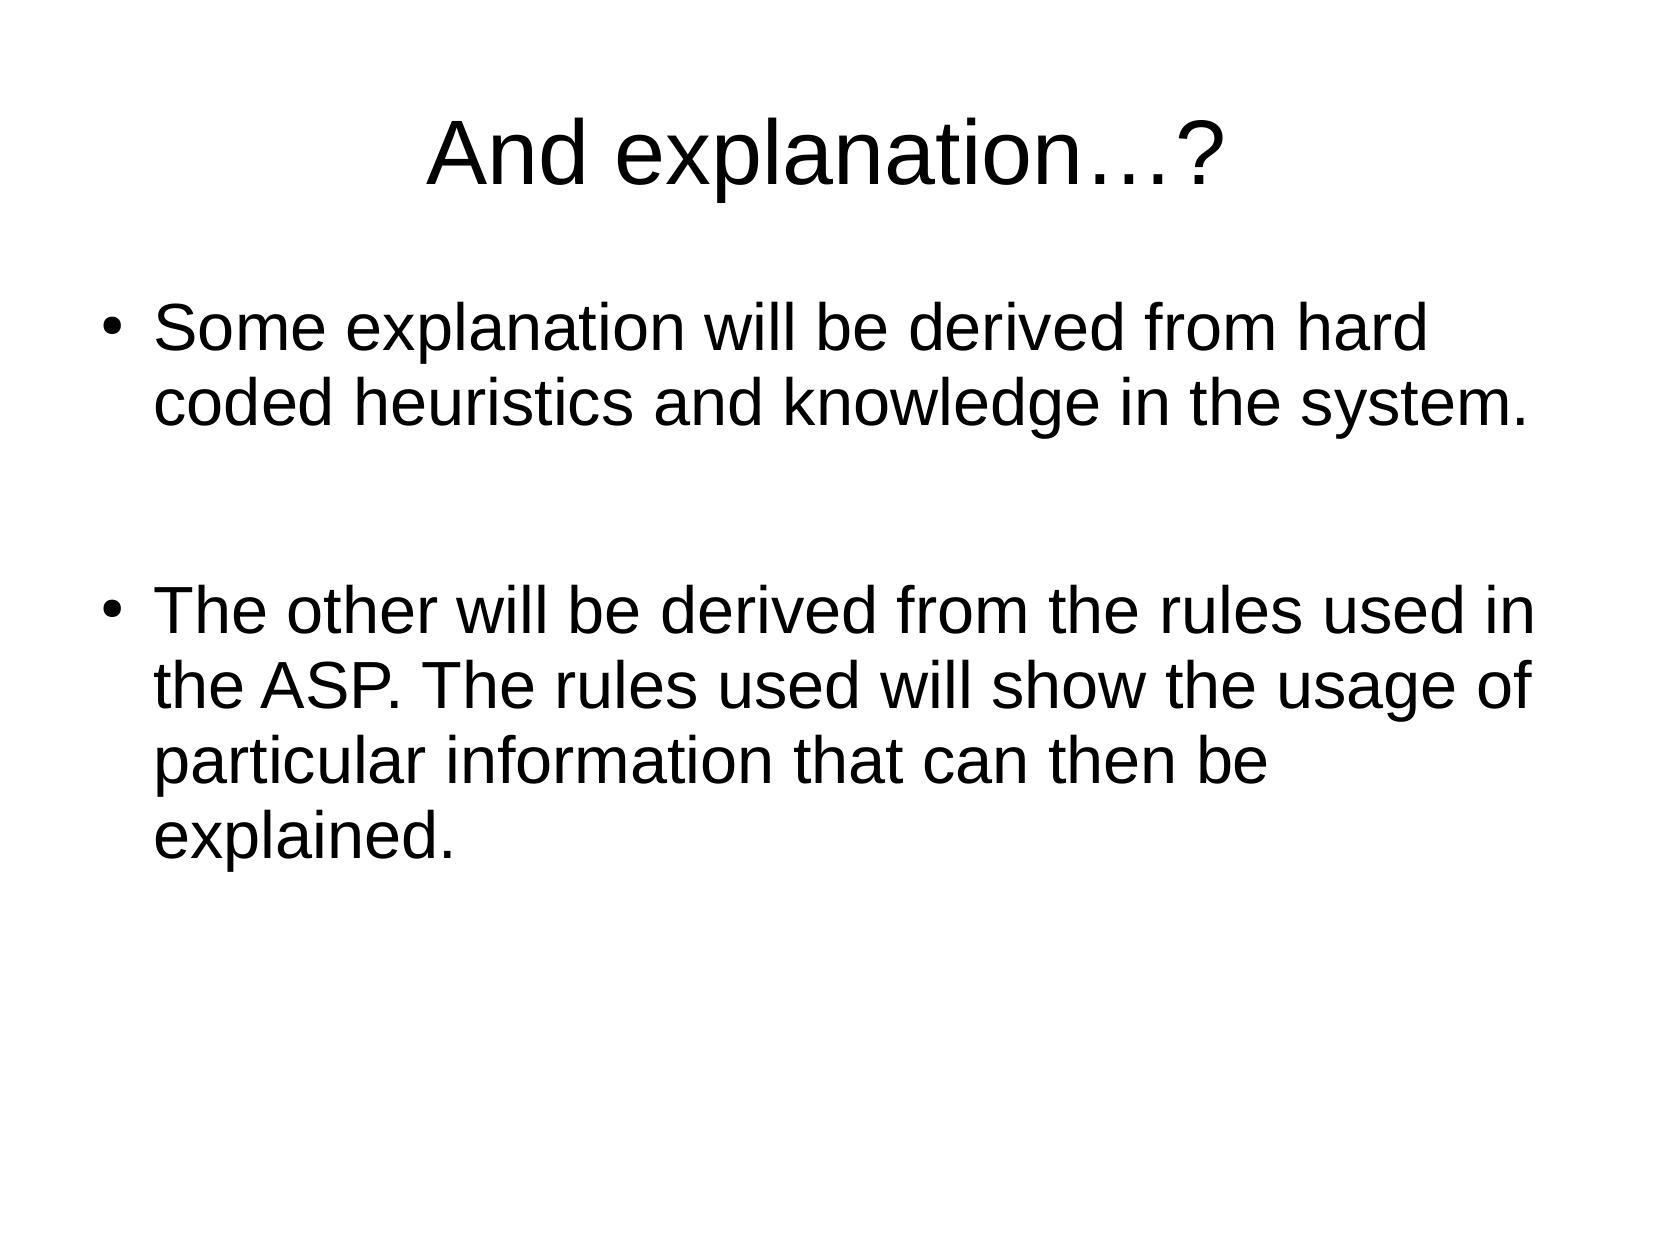

# And explanation…?
Some explanation will be derived from hard coded heuristics and knowledge in the system.
The other will be derived from the rules used in the ASP. The rules used will show the usage of particular information that can then be explained.